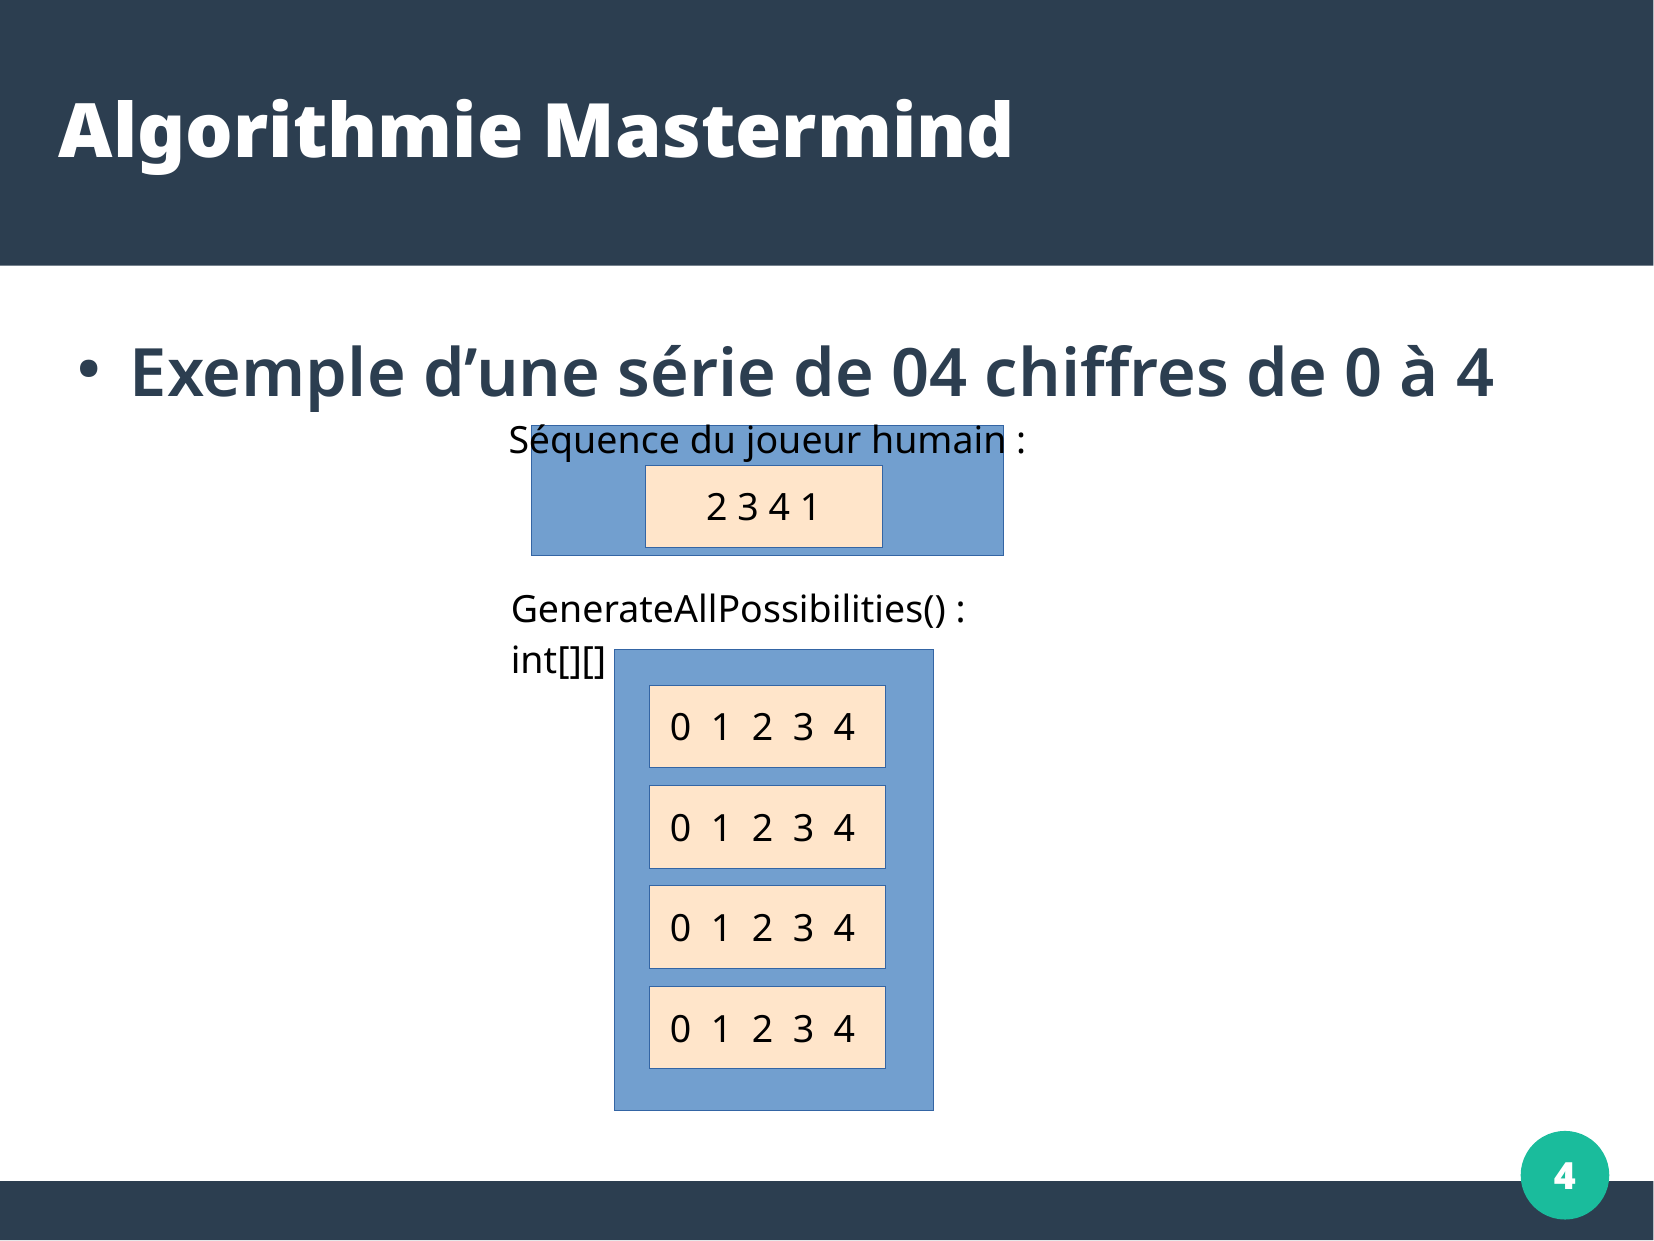

# Algorithmie Mastermind
Exemple d’une série de 04 chiffres de 0 à 4
Séquence du joueur humain :
2 3 4 1
GenerateAllPossibilities() : int[][]
0 1 2 3 4
0 1 2 3 4
0 1 2 3 4
0 1 2 3 4
4